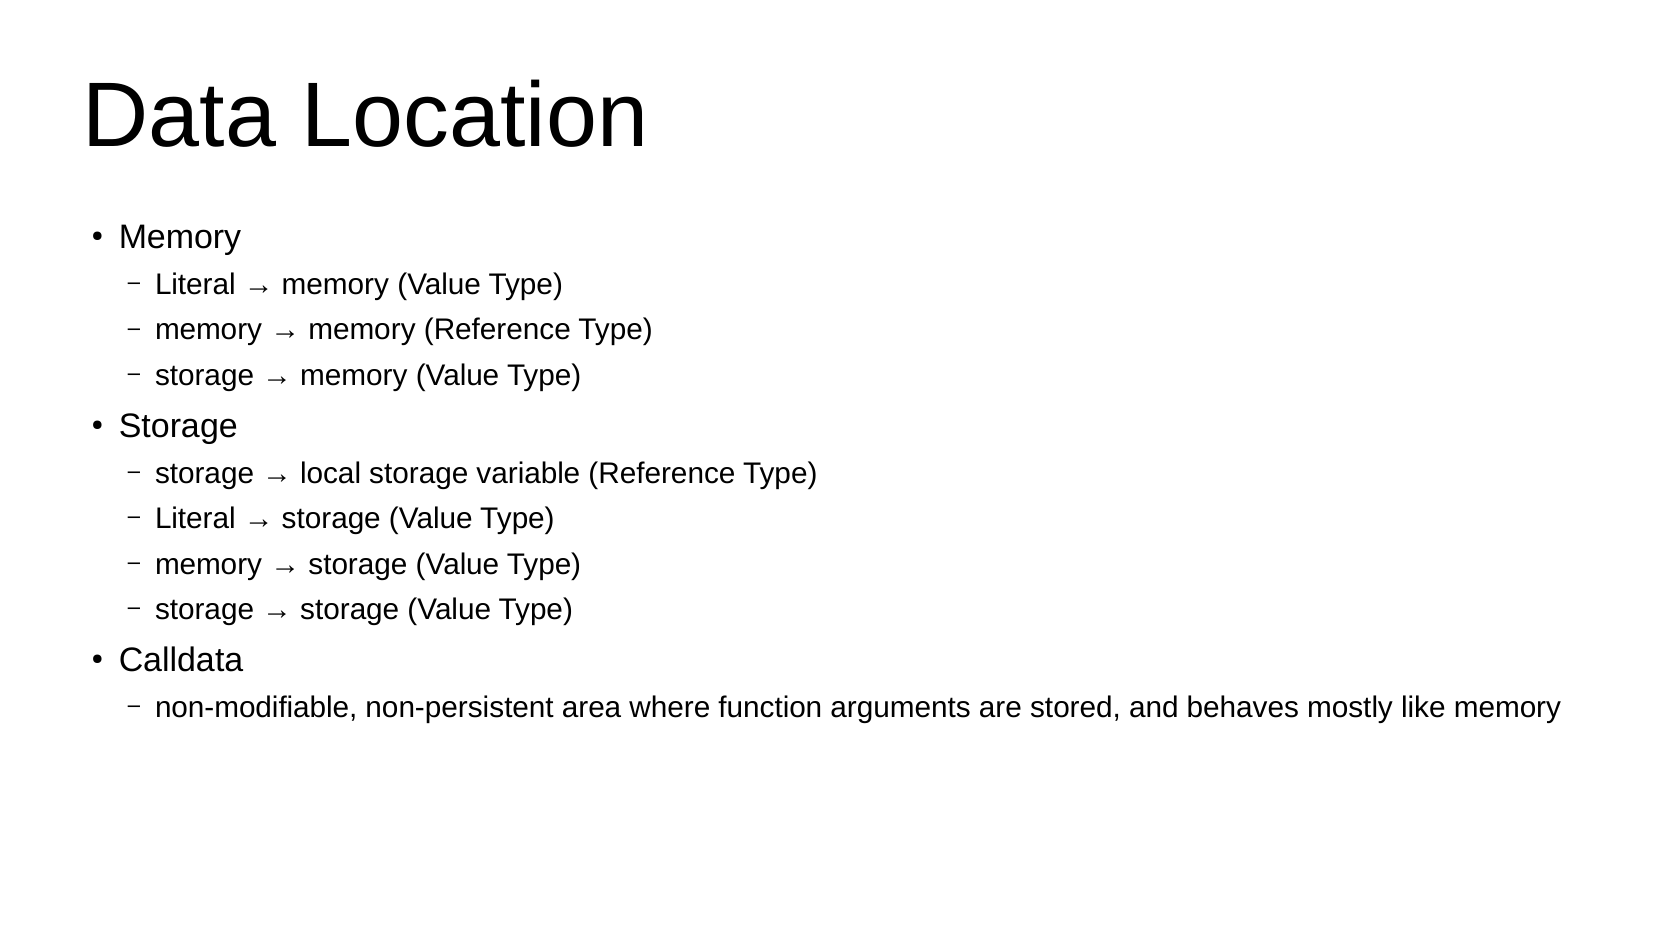

# Data Location
Memory
Literal → memory (Value Type)
memory → memory (Reference Type)
storage → memory (Value Type)
Storage
storage → local storage variable (Reference Type)
Literal → storage (Value Type)
memory → storage (Value Type)
storage → storage (Value Type)
Calldata
non-modifiable, non-persistent area where function arguments are stored, and behaves mostly like memory